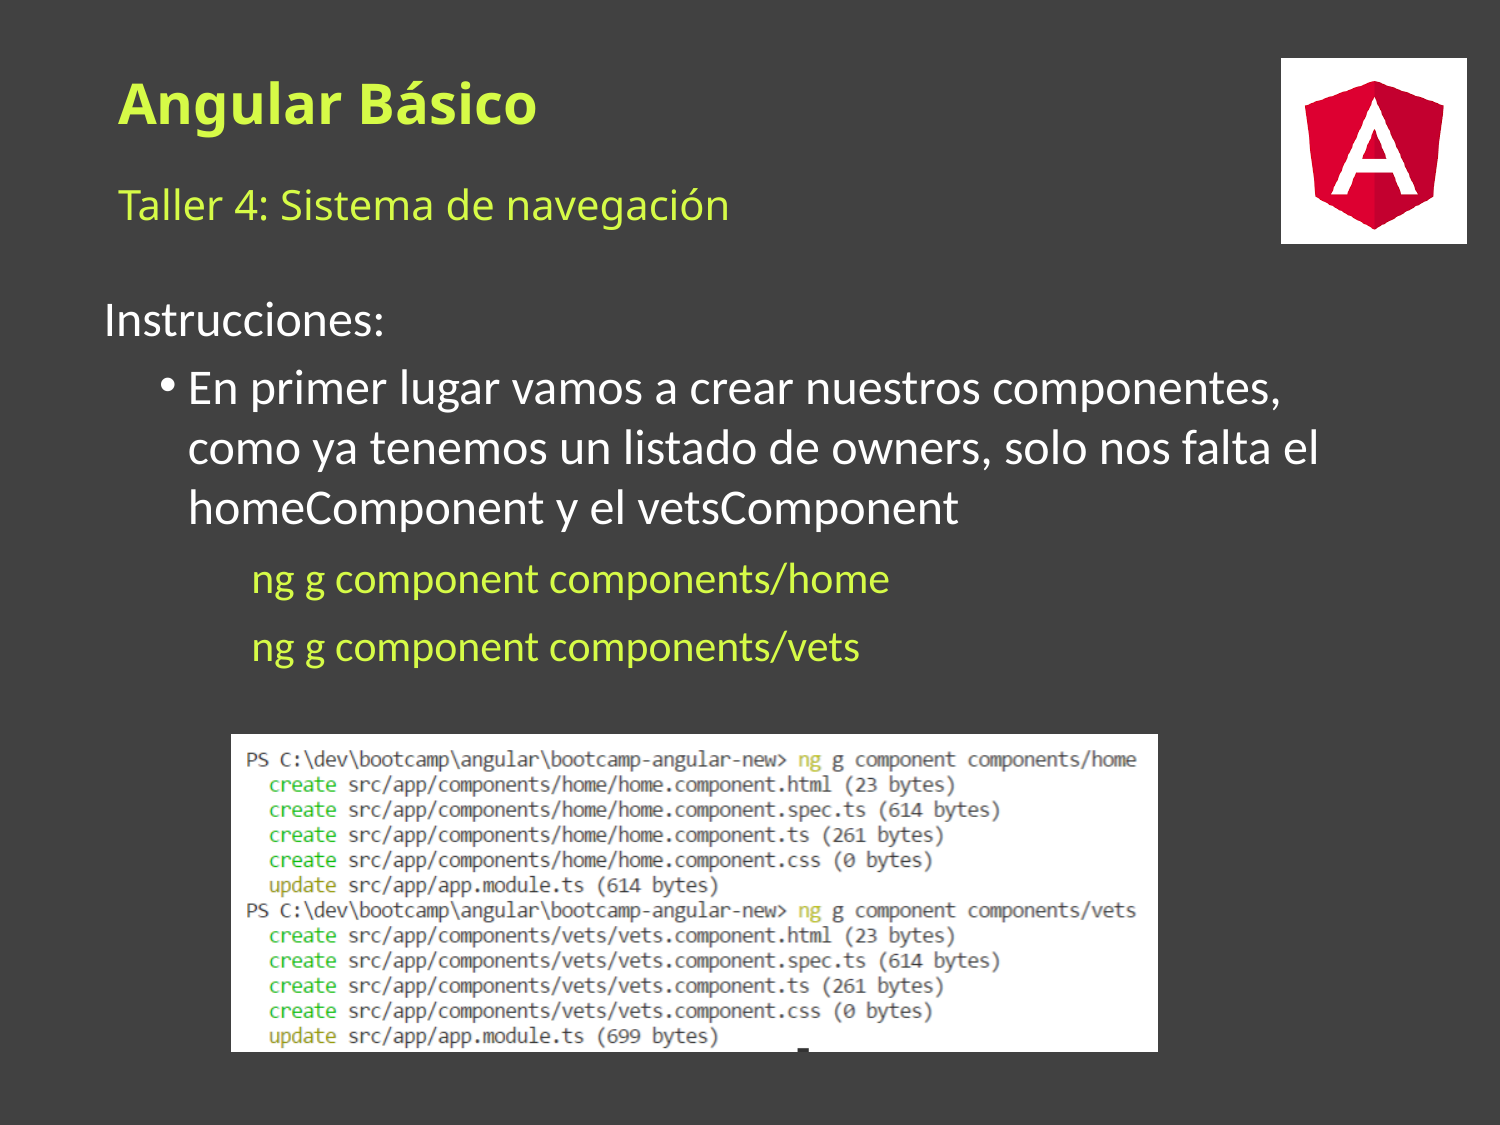

# Angular Básico
Taller 4: Sistema de navegación
Instrucciones:
En primer lugar vamos a crear nuestros componentes, como ya tenemos un listado de owners, solo nos falta el homeComponent y el vetsComponent
		ng g component components/home
		ng g component components/vets